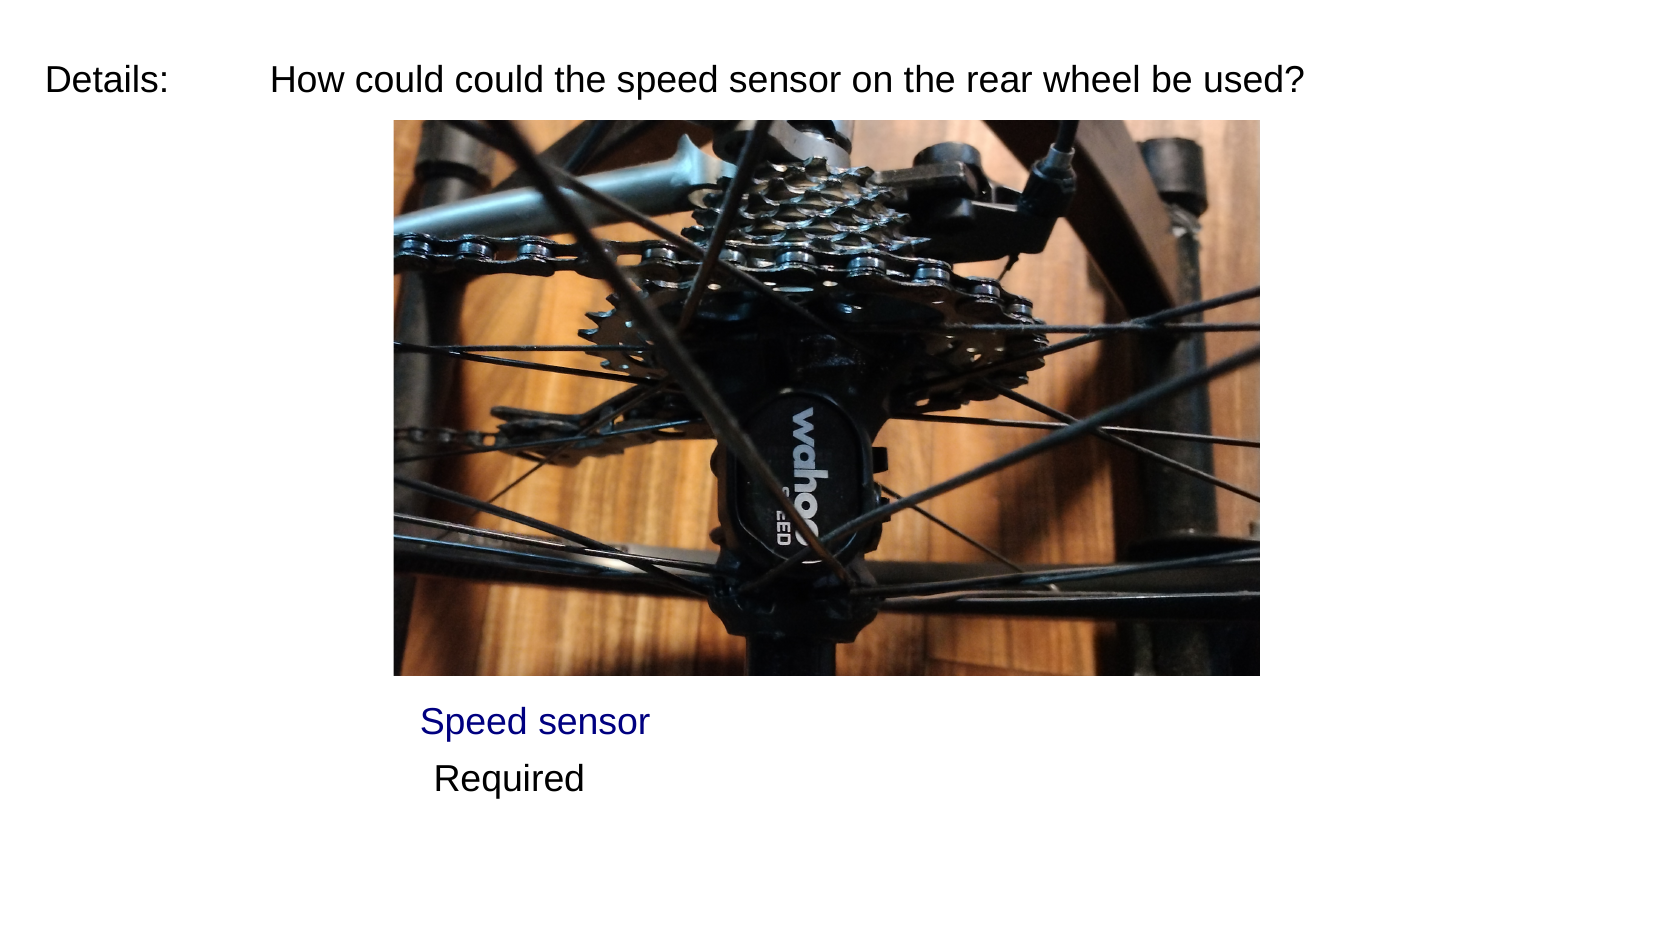

Details:		How could could the speed sensor on the rear wheel be used?
Speed sensor
Required